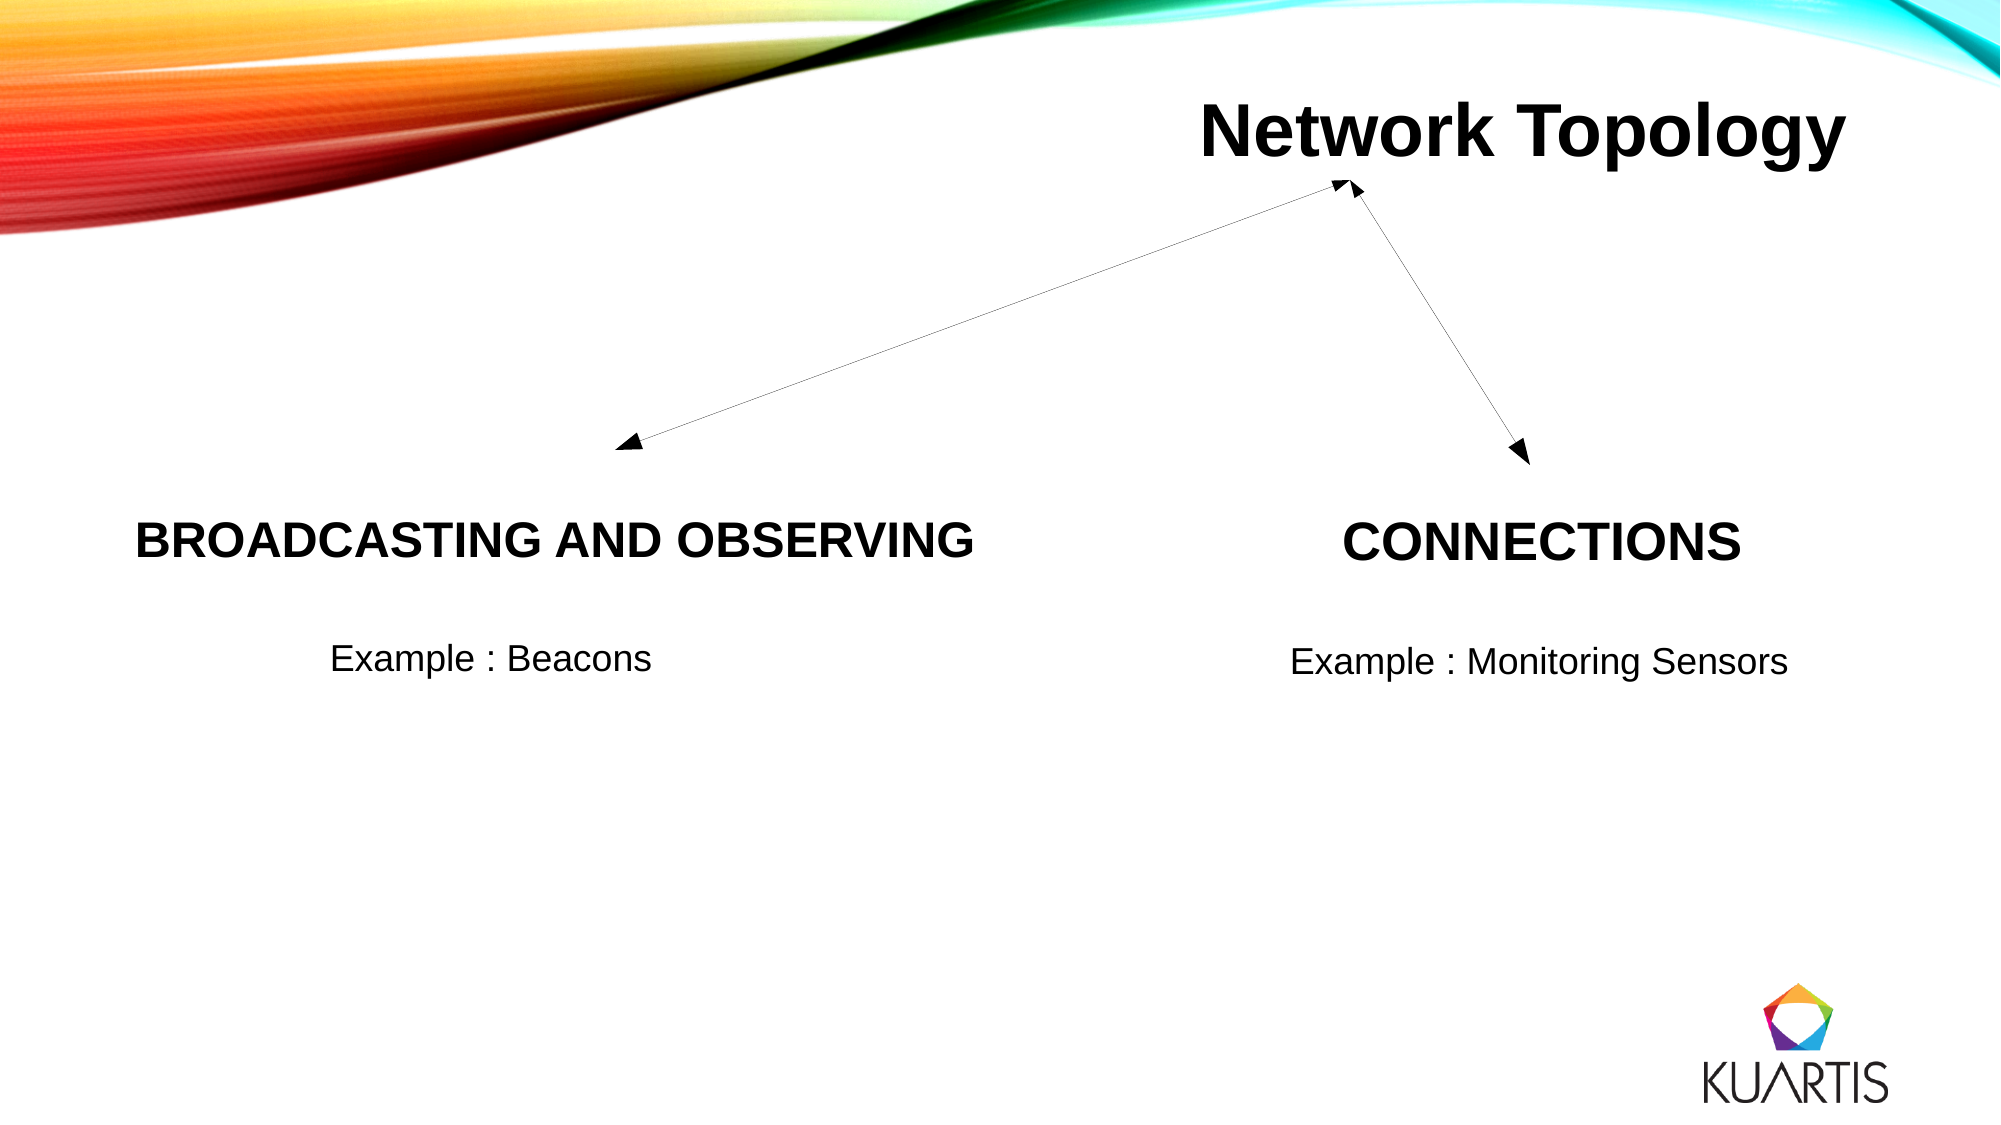

Network Topology
CONNECTIONS
BROADCASTING AND OBSERVING
Example : Beacons
Example : Monitoring Sensors